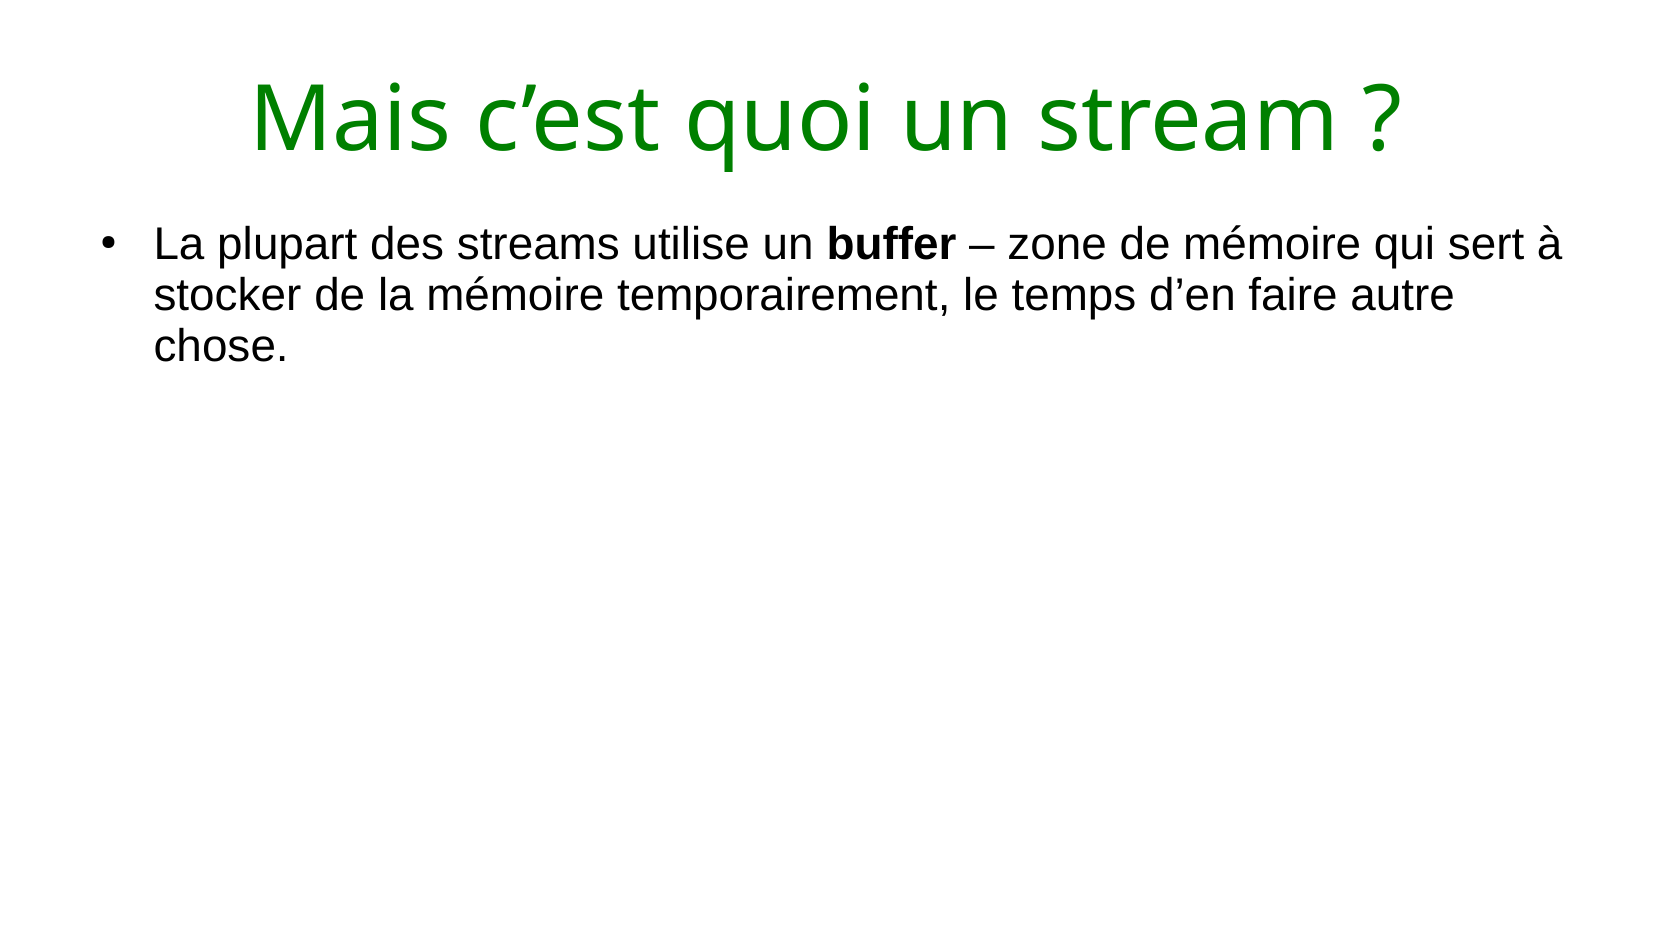

# Mais c’est quoi un stream ?
La plupart des streams utilise un buffer – zone de mémoire qui sert à stocker de la mémoire temporairement, le temps d’en faire autre chose.